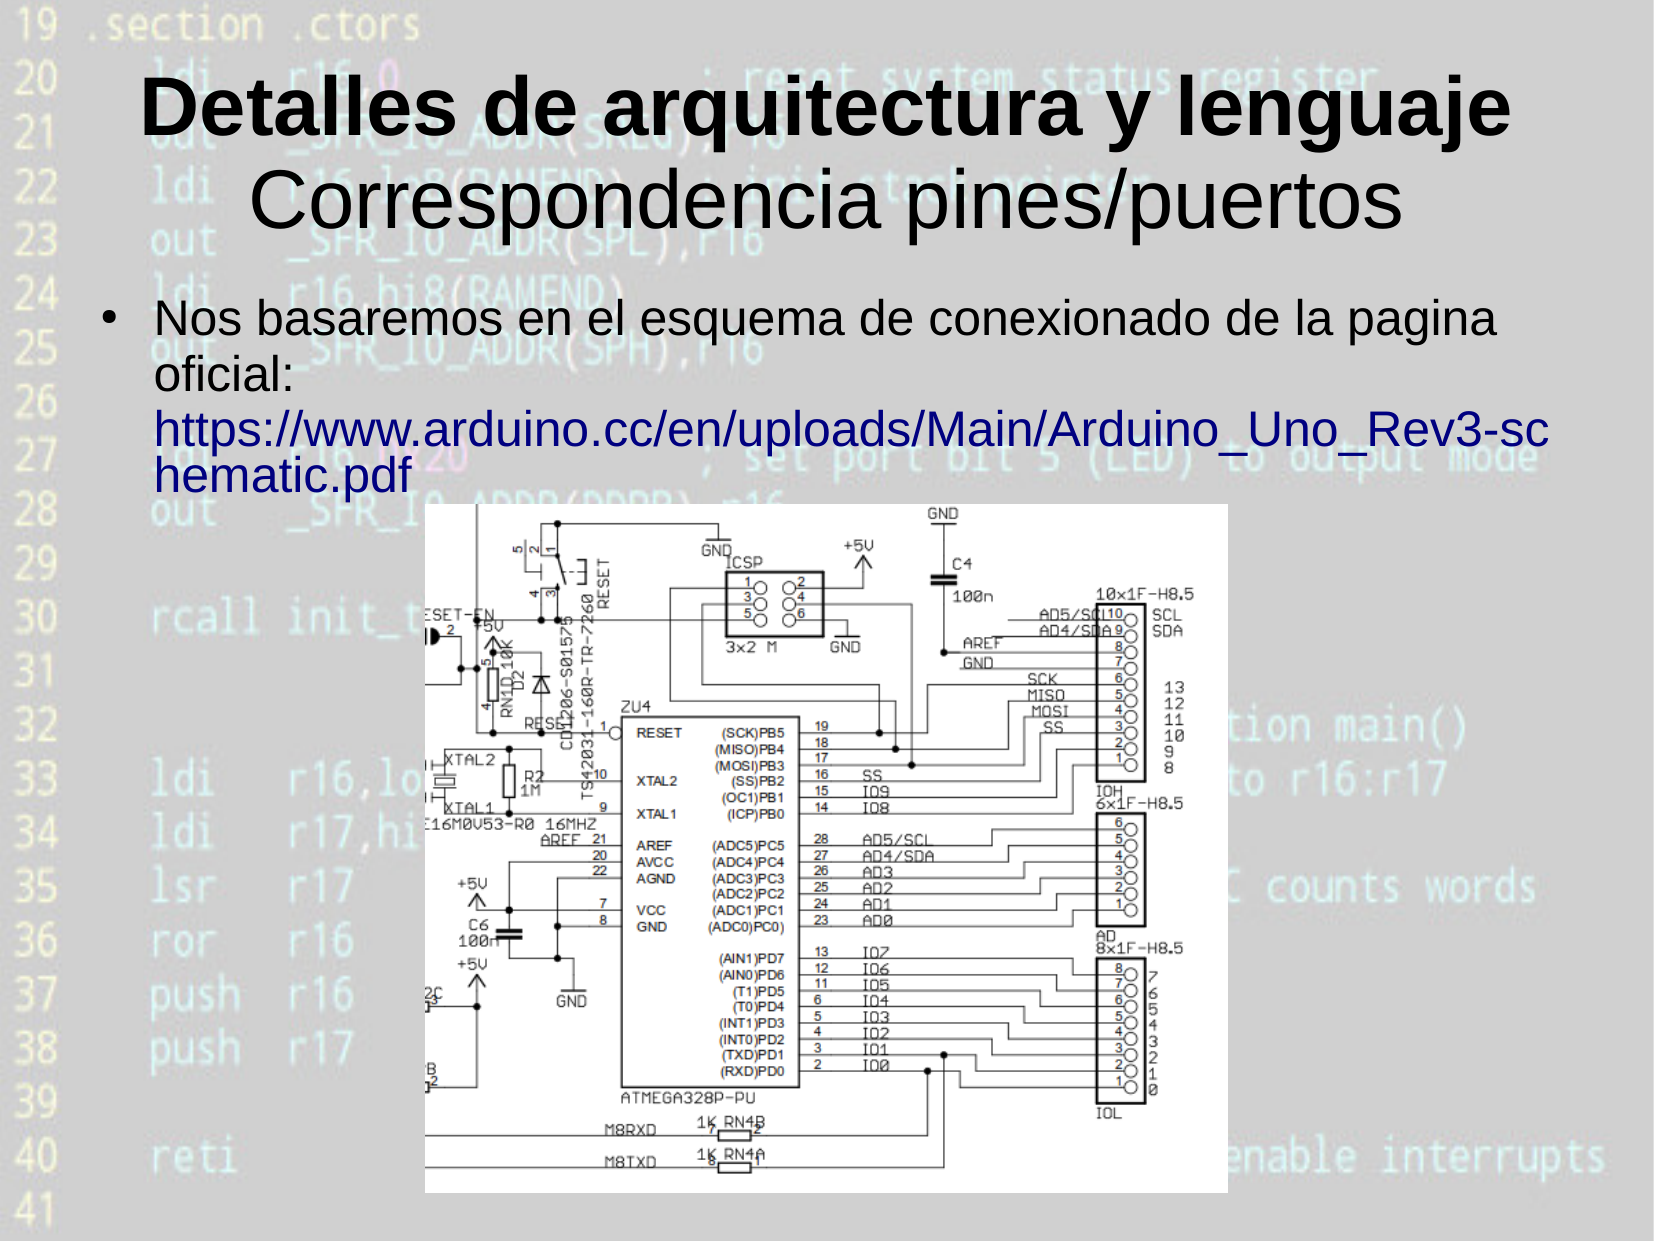

# Detalles de arquitectura y lenguaje Correspondencia pines/puertos
Nos basaremos en el esquema de conexionado de la pagina oficial: https://www.arduino.cc/en/uploads/Main/Arduino_Uno_Rev3-schematic.pdf